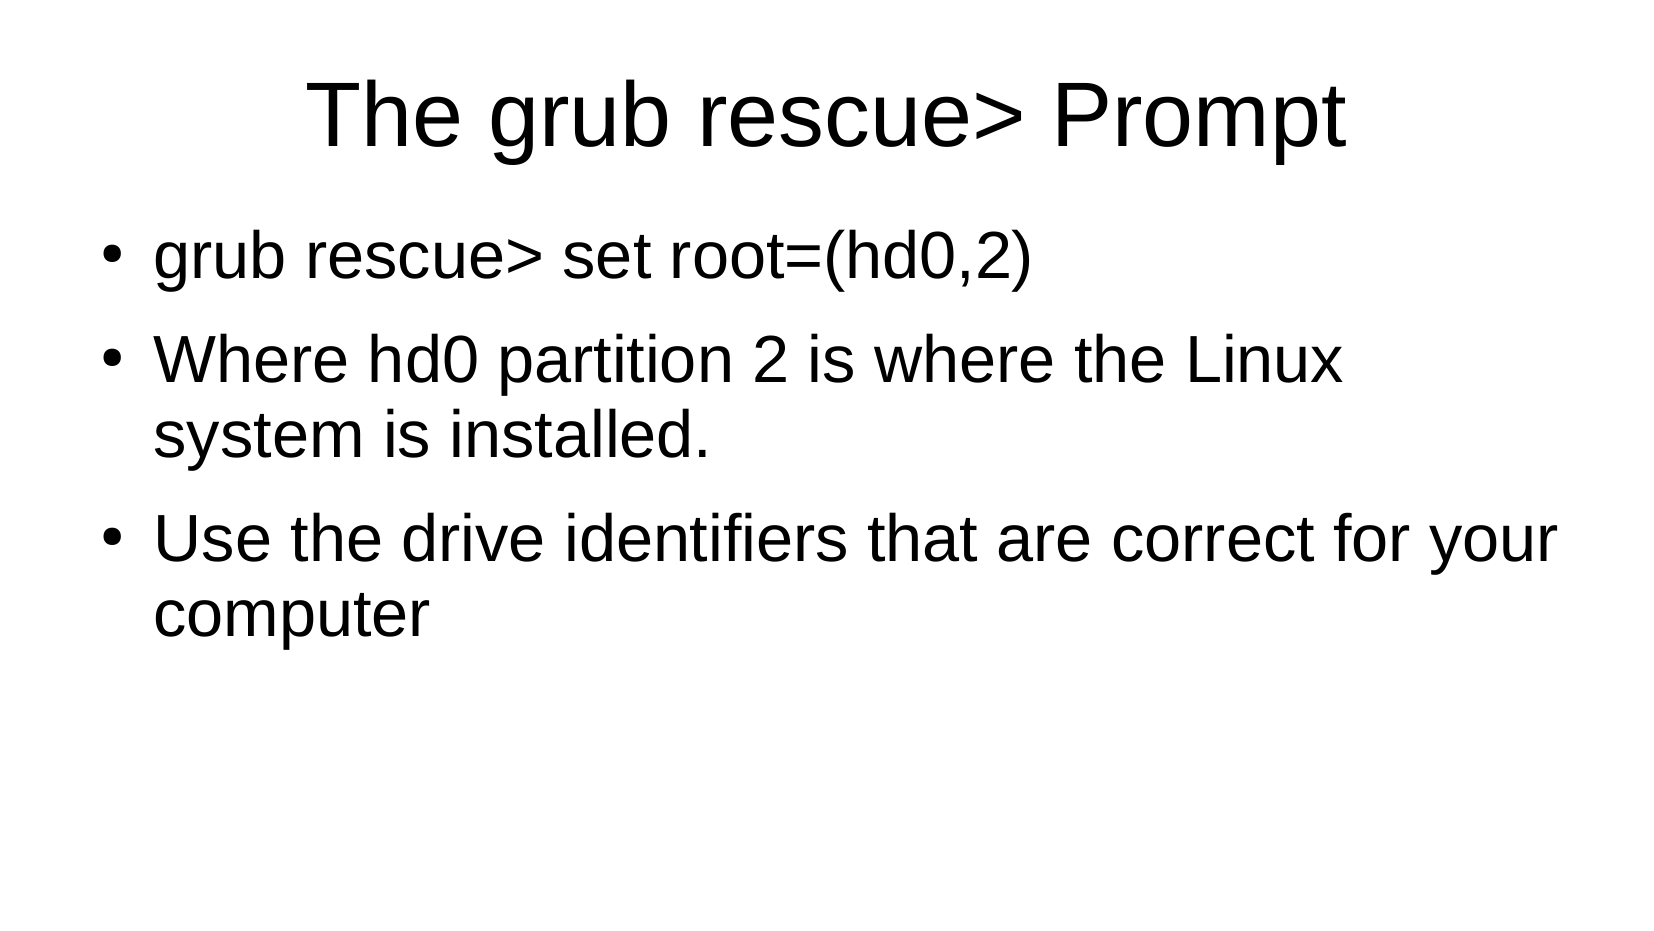

# The grub rescue> Prompt
grub rescue> set root=(hd0,2)
Where hd0 partition 2 is where the Linux system is installed.
Use the drive identifiers that are correct for your computer